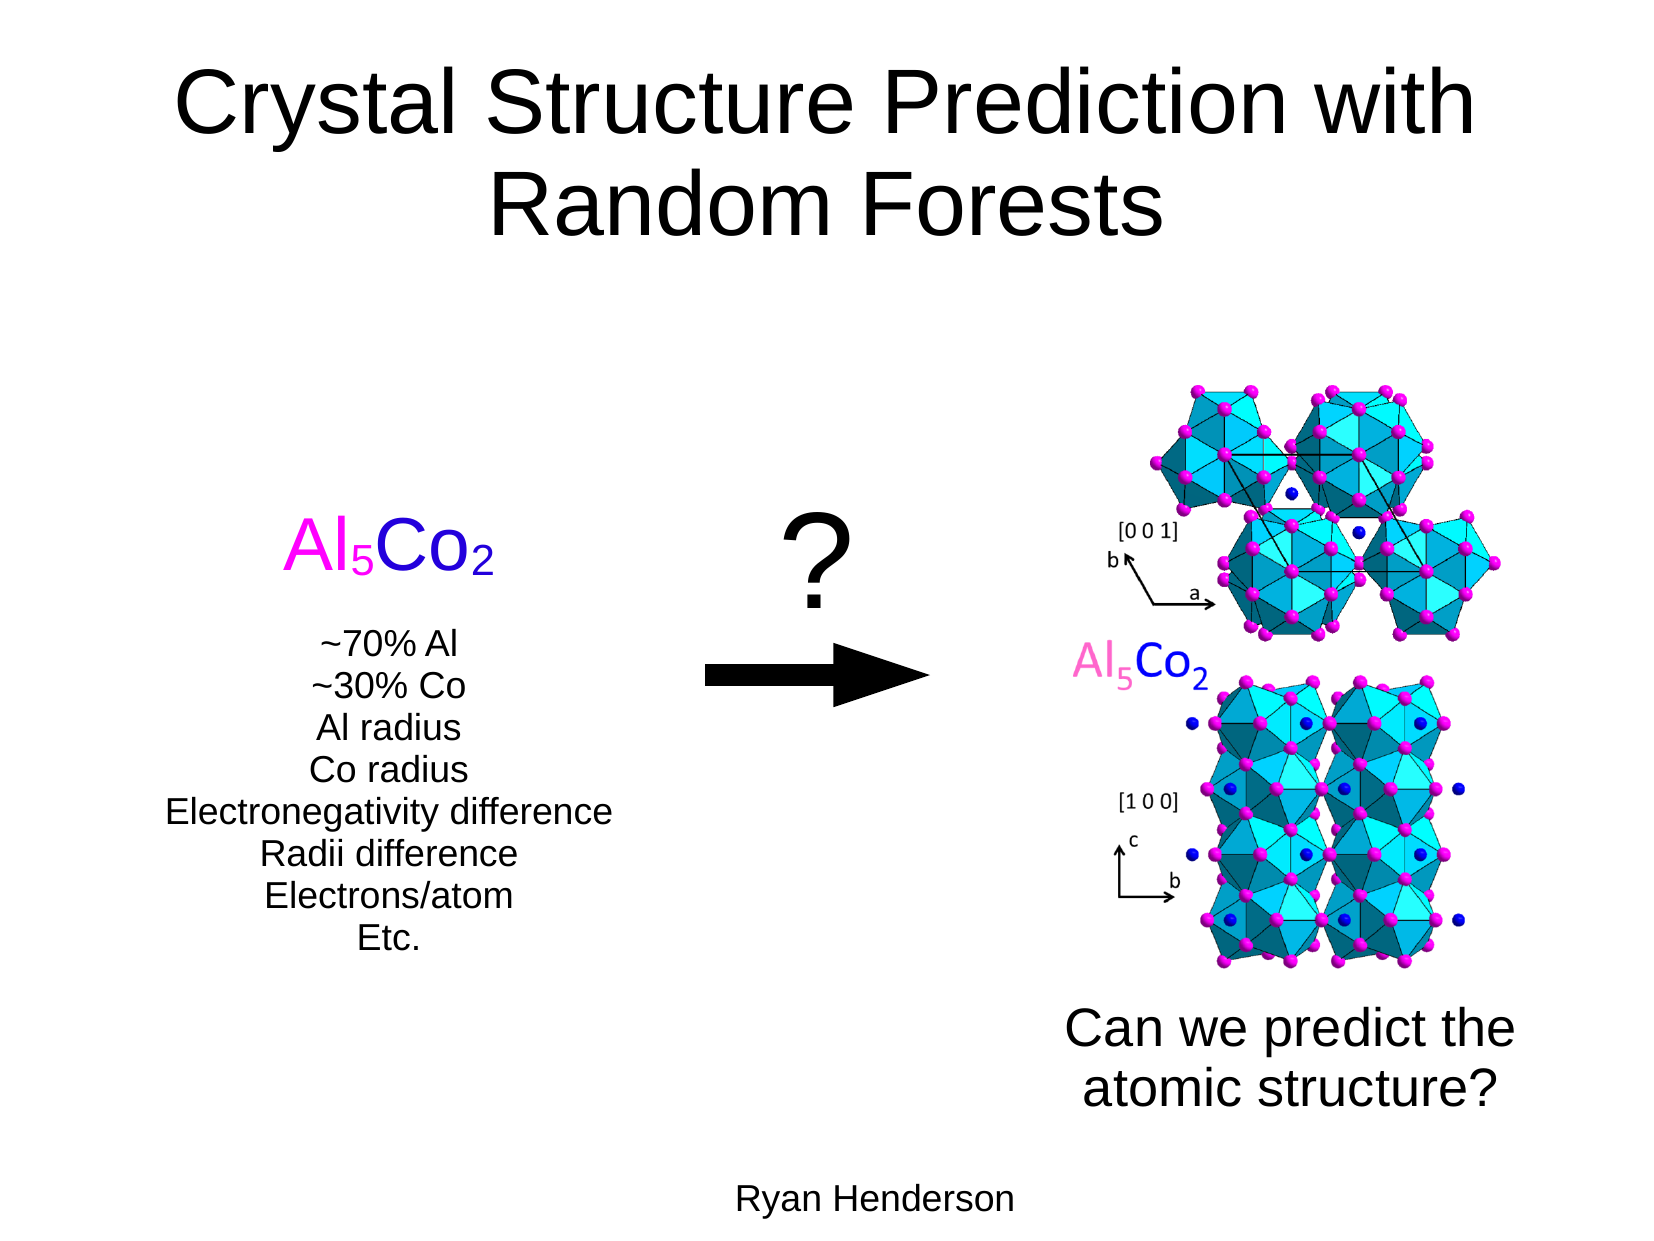

# Crystal Structure Prediction with Random Forests
?
Al5Co2
~70% Al
~30% Co
Al radius
Co radius
Electronegativity difference
Radii difference
Electrons/atom
Etc.
Can we predict the atomic structure?
Ryan Henderson